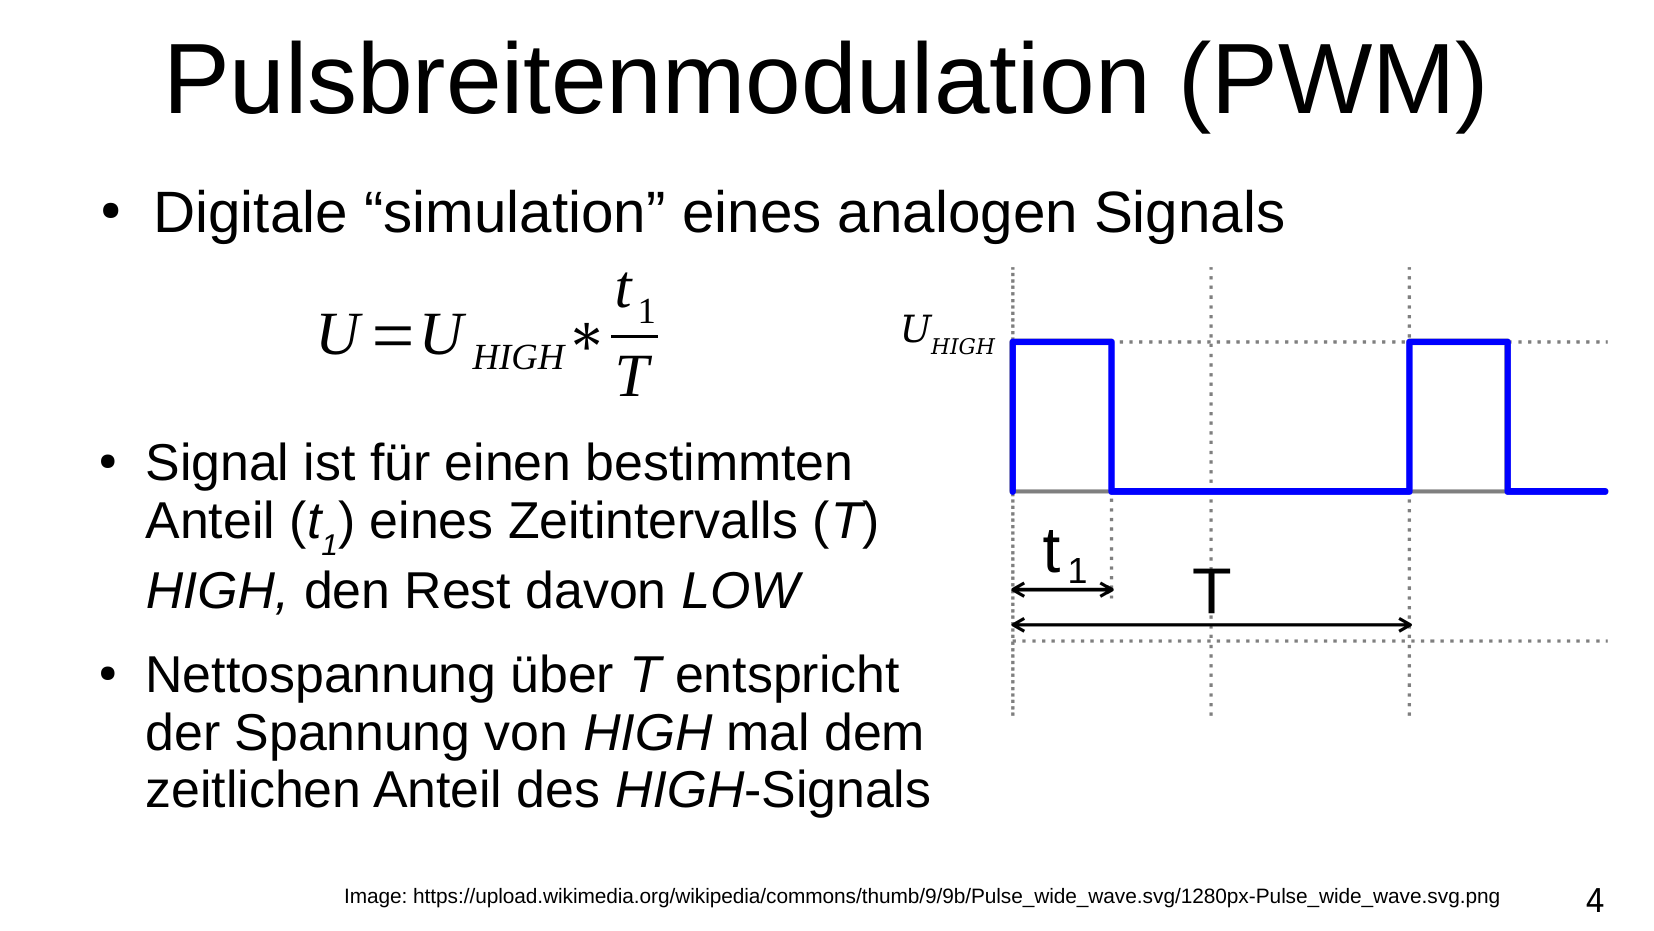

# Pulsbreitenmodulation (PWM)
Digitale “simulation” eines analogen Signals
UHIGH
Signal ist für einen bestimmten Anteil (t1) eines Zeitintervalls (T) HIGH, den Rest davon LOW
Nettospannung über T entspricht der Spannung von HIGH mal dem zeitlichen Anteil des HIGH-Signals
Image: https://upload.wikimedia.org/wikipedia/commons/thumb/9/9b/Pulse_wide_wave.svg/1280px-Pulse_wide_wave.svg.png